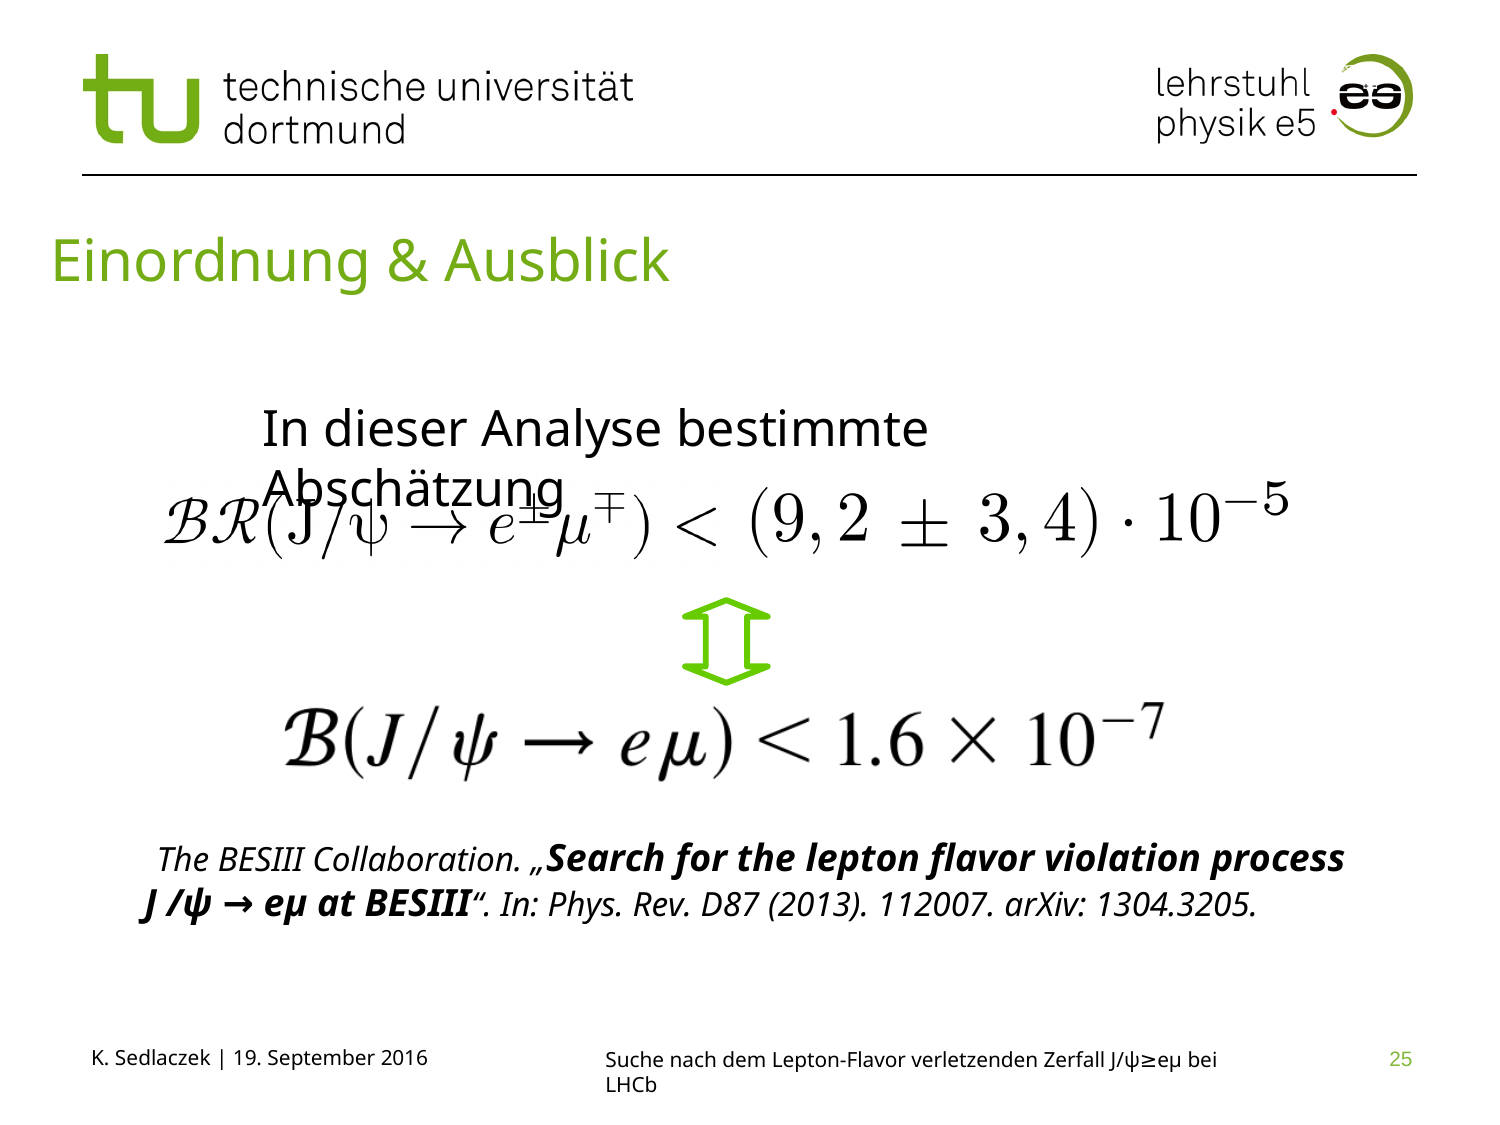

# Einordnung & Ausblick
In dieser Analyse bestimmte Abschätzung
The BESIII Collaboration. „Search for the lepton flavor violation process J /ψ → eμ at BESIII“. In: Phys. Rev. D87 (2013). 112007. arXiv: 1304.3205.
K. Sedlaczek | 19. September 2016
Suche nach dem Lepton-Flavor verletzenden Zerfall J/ψ≥eµ bei LHCb